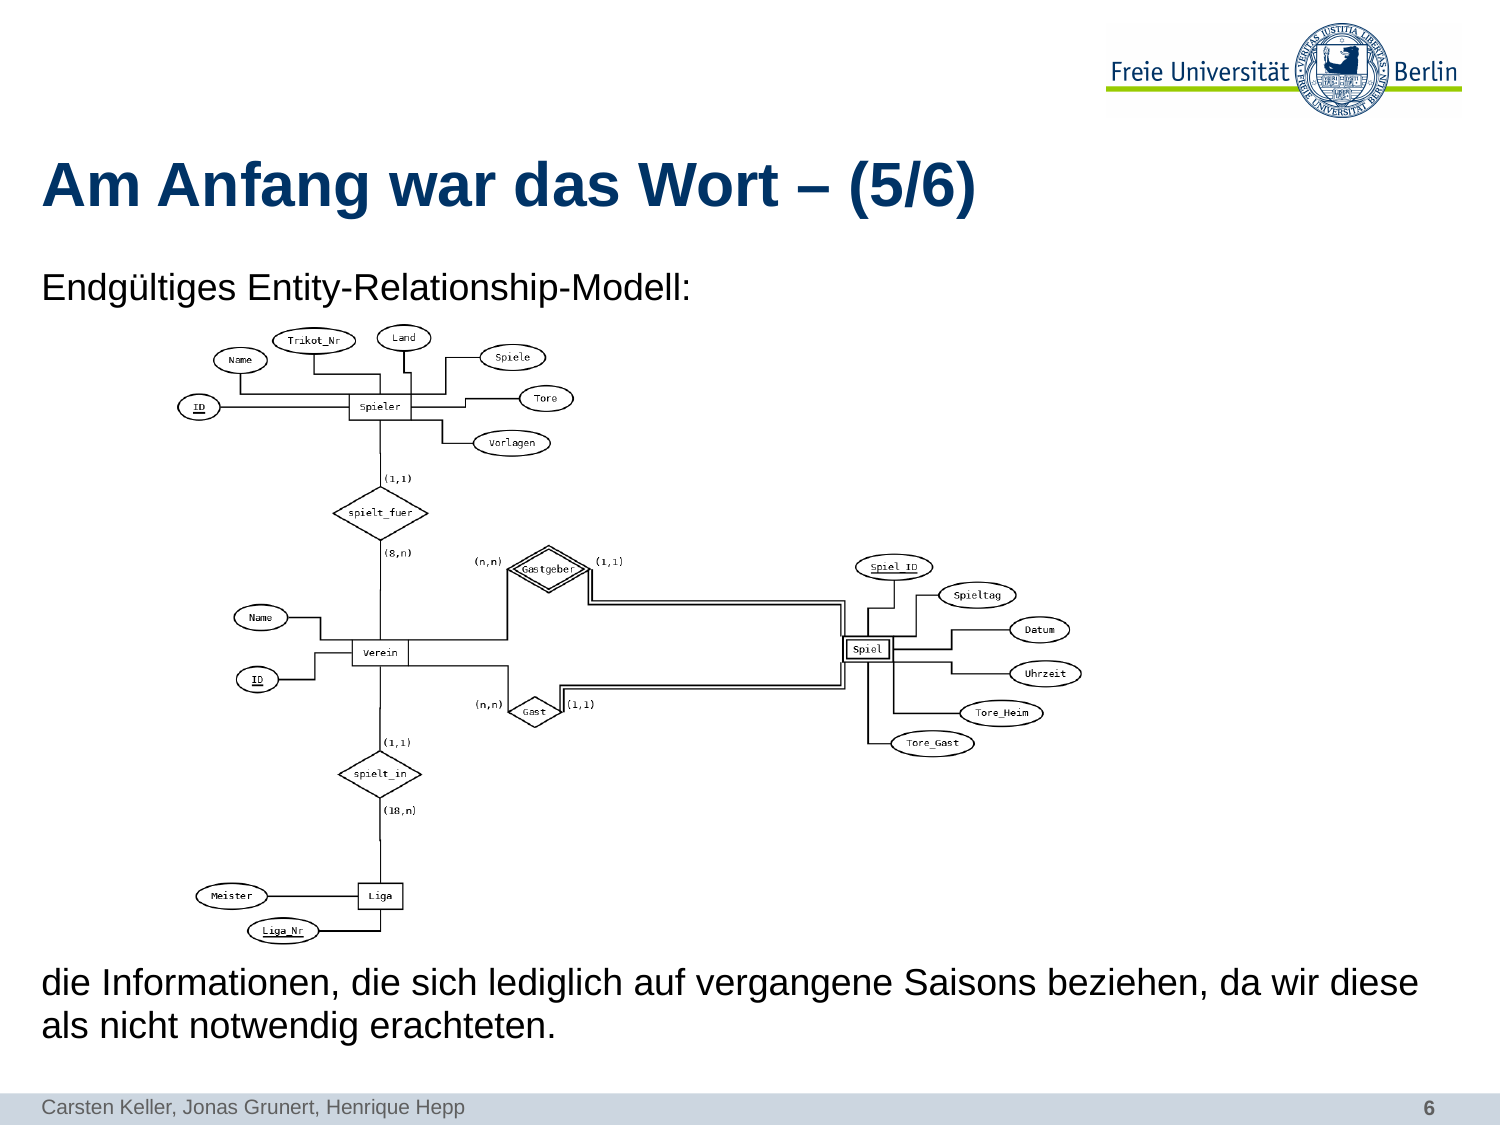

# Am Anfang war das Wort – (5/6)
Endgültiges Entity-Relationship-Modell:
die Informationen, die sich lediglich auf vergangene Saisons beziehen, da wir diese als nicht notwendig erachteten.